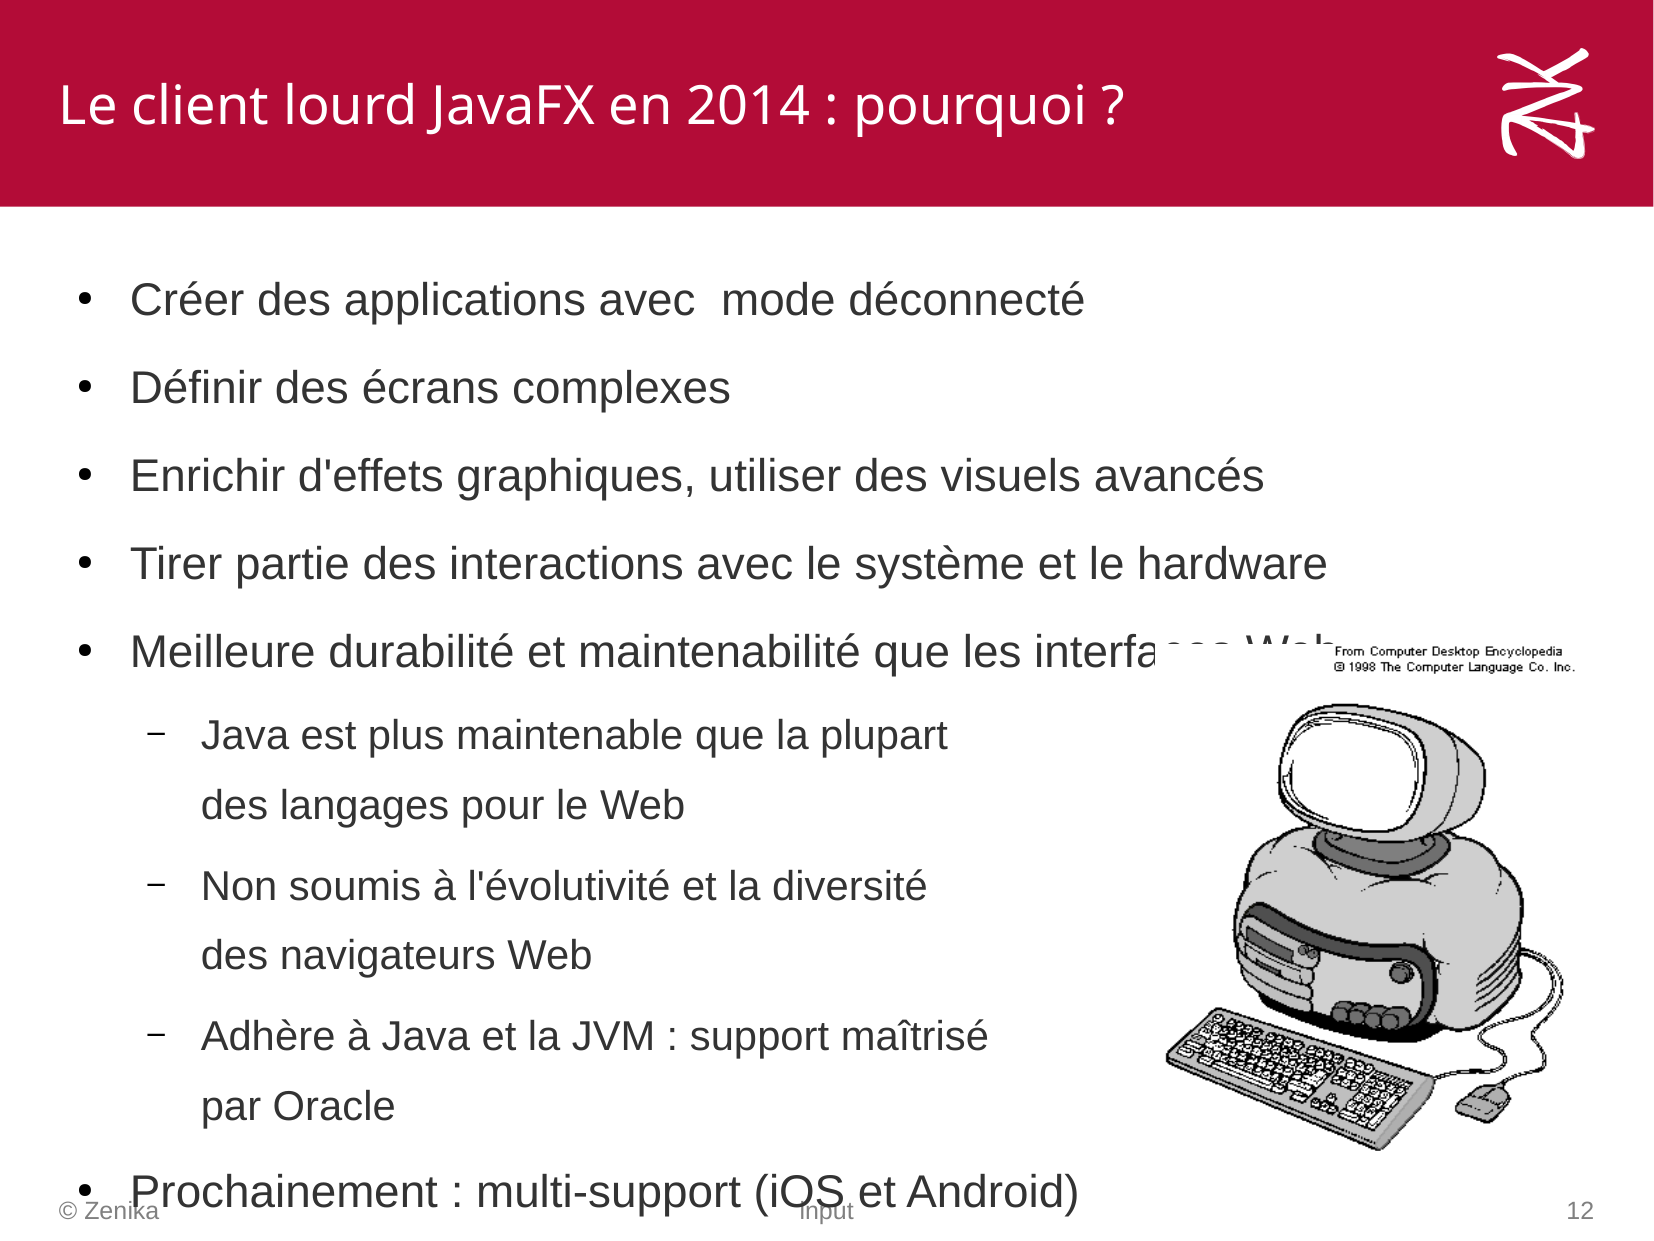

# Le client lourd JavaFX en 2014 : pourquoi ?
Créer des applications avec mode déconnecté
Définir des écrans complexes
Enrichir d'effets graphiques, utiliser des visuels avancés
Tirer partie des interactions avec le système et le hardware
Meilleure durabilité et maintenabilité que les interfaces Web
Java est plus maintenable que la plupart
des langages pour le Web
Non soumis à l'évolutivité et la diversité
des navigateurs Web
Adhère à Java et la JVM : support maîtrisé
par Oracle
Prochainement : multi-support (iOS et Android)